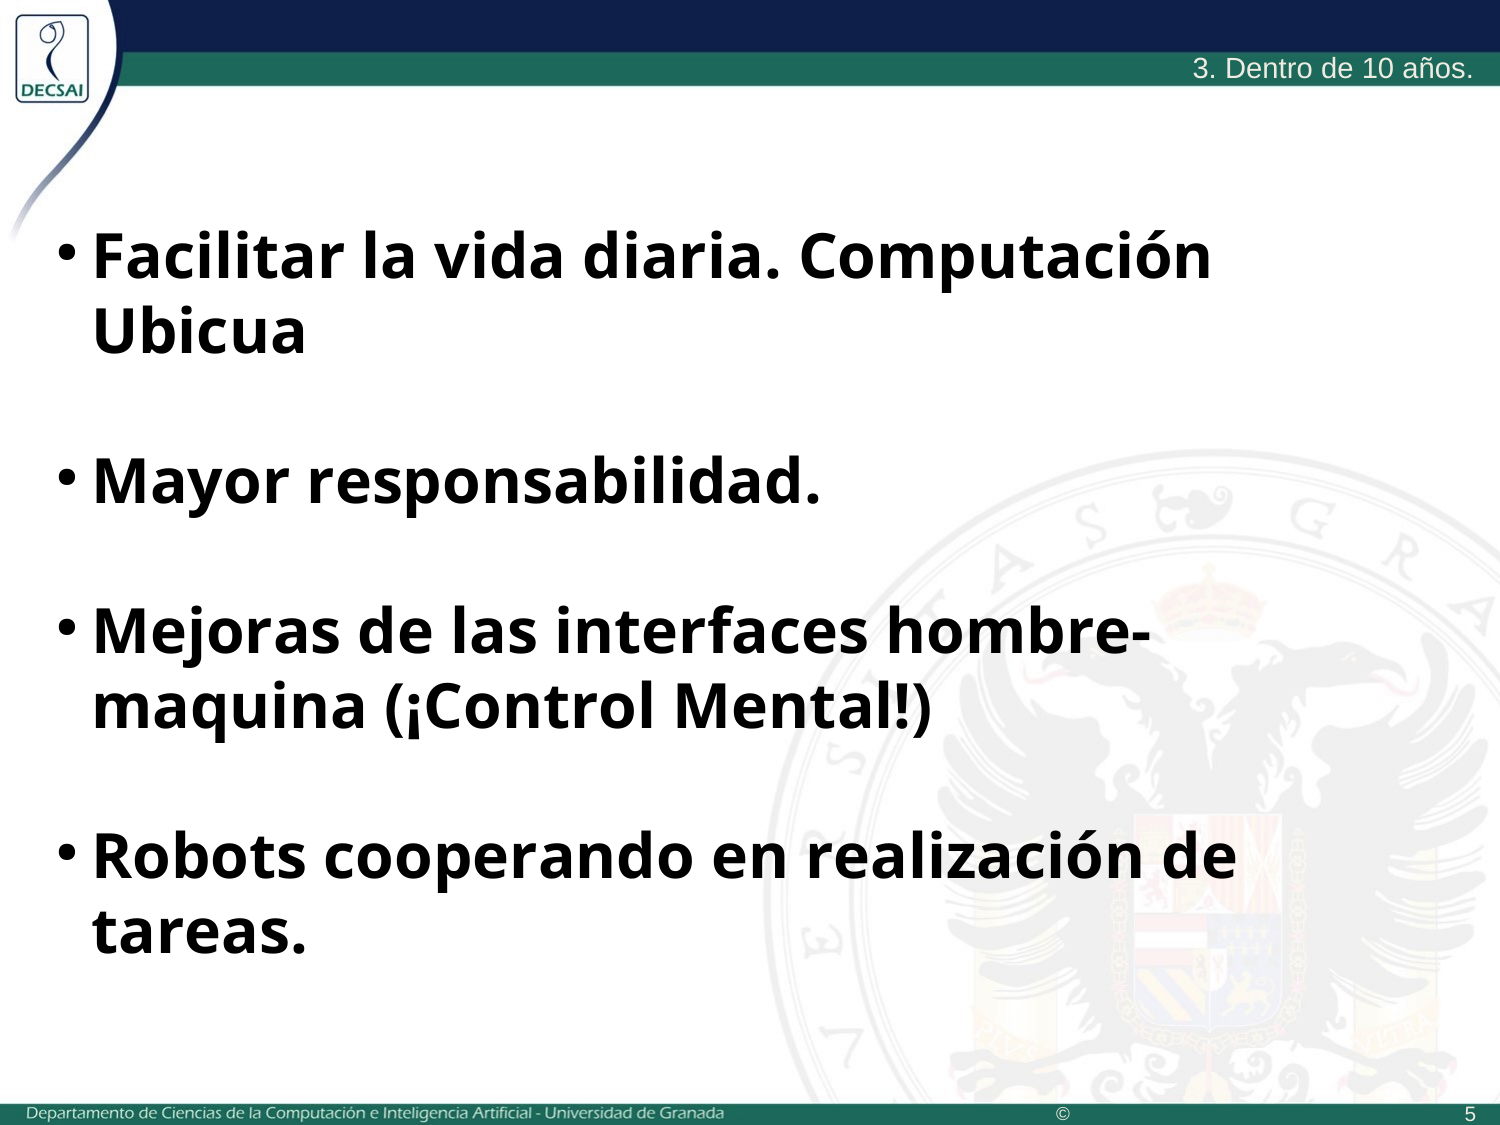

#
3. Dentro de 10 años.
Facilitar la vida diaria. Computación Ubicua
Mayor responsabilidad.
Mejoras de las interfaces hombre-maquina (¡Control Mental!)
Robots cooperando en realización de tareas.